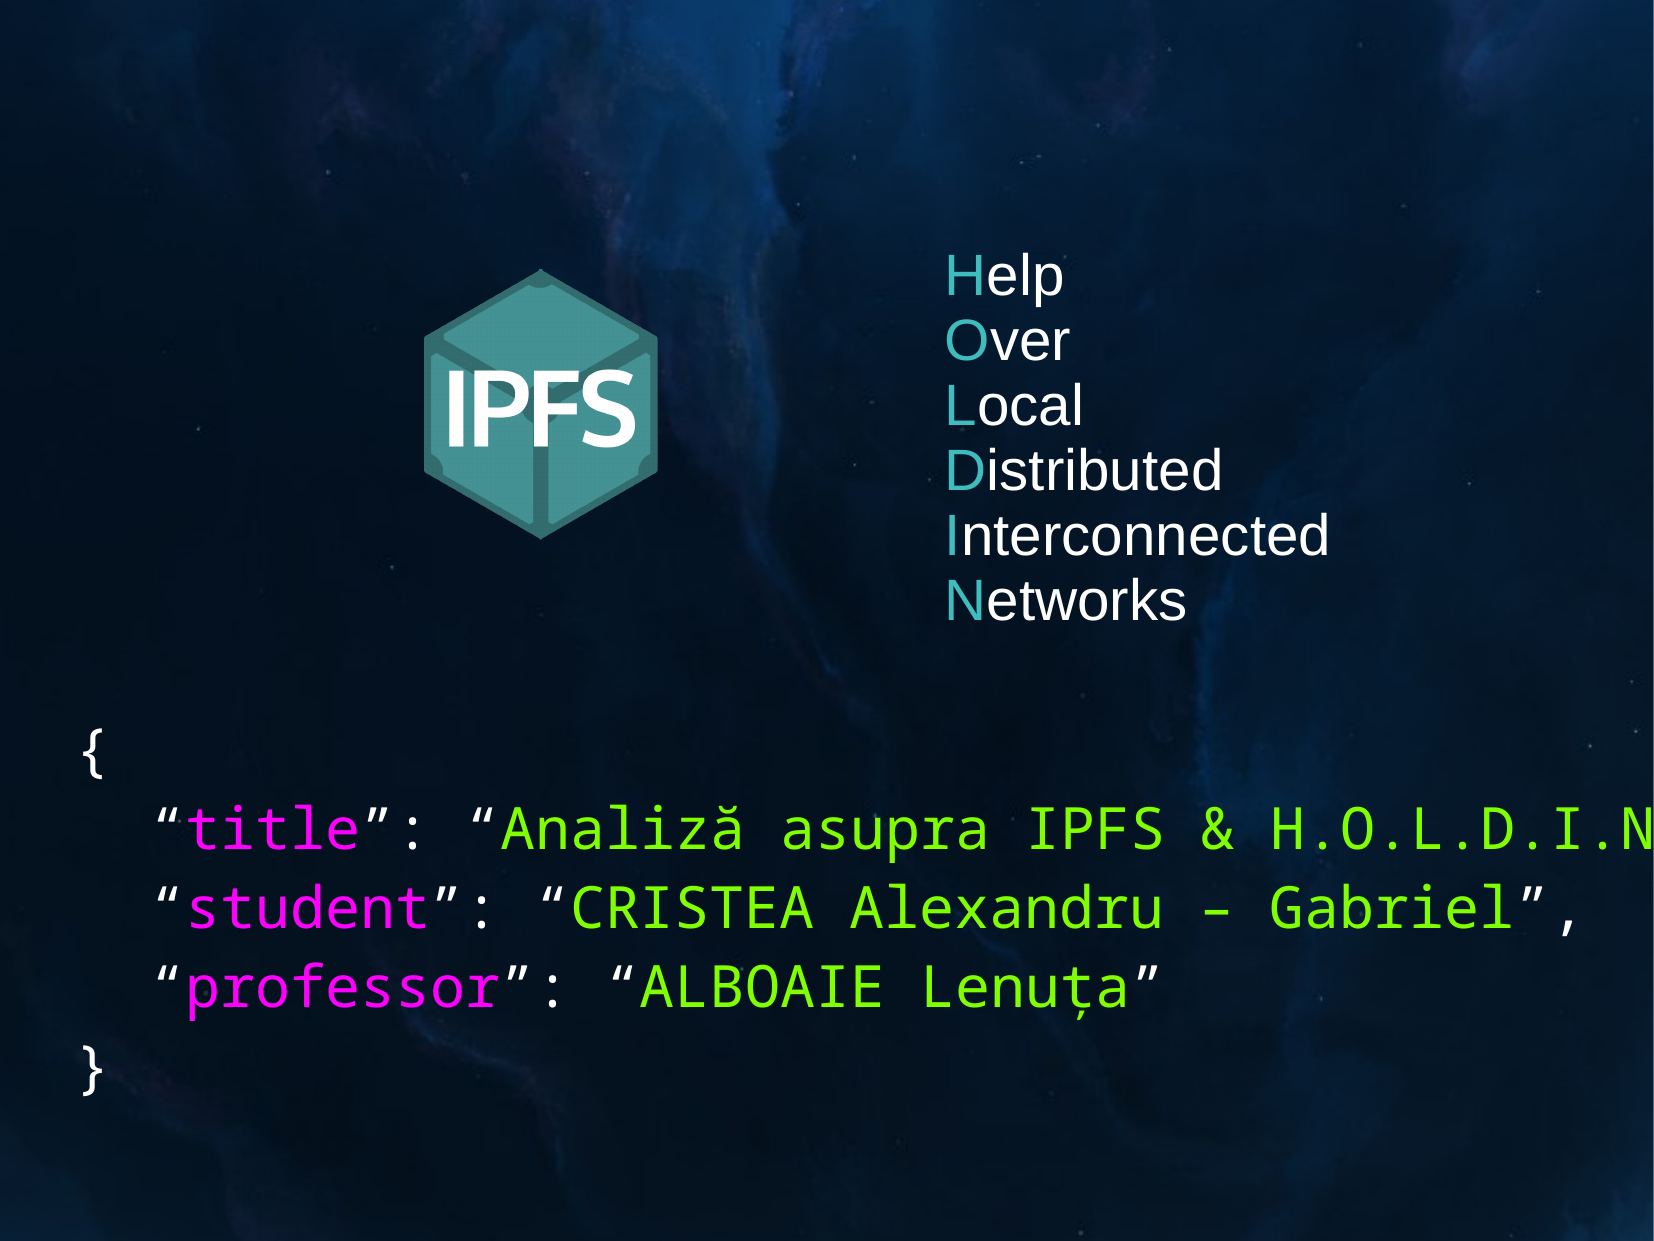

Help
Over
Local
Distributed
Interconnected
Networks
# {
	“title”: “Analiză asupra IPFS & H.O.L.D.I.N”,
	“student”: “CRISTEA Alexandru – Gabriel”,
	“professor”: “ALBOAIE Lenuța”
}